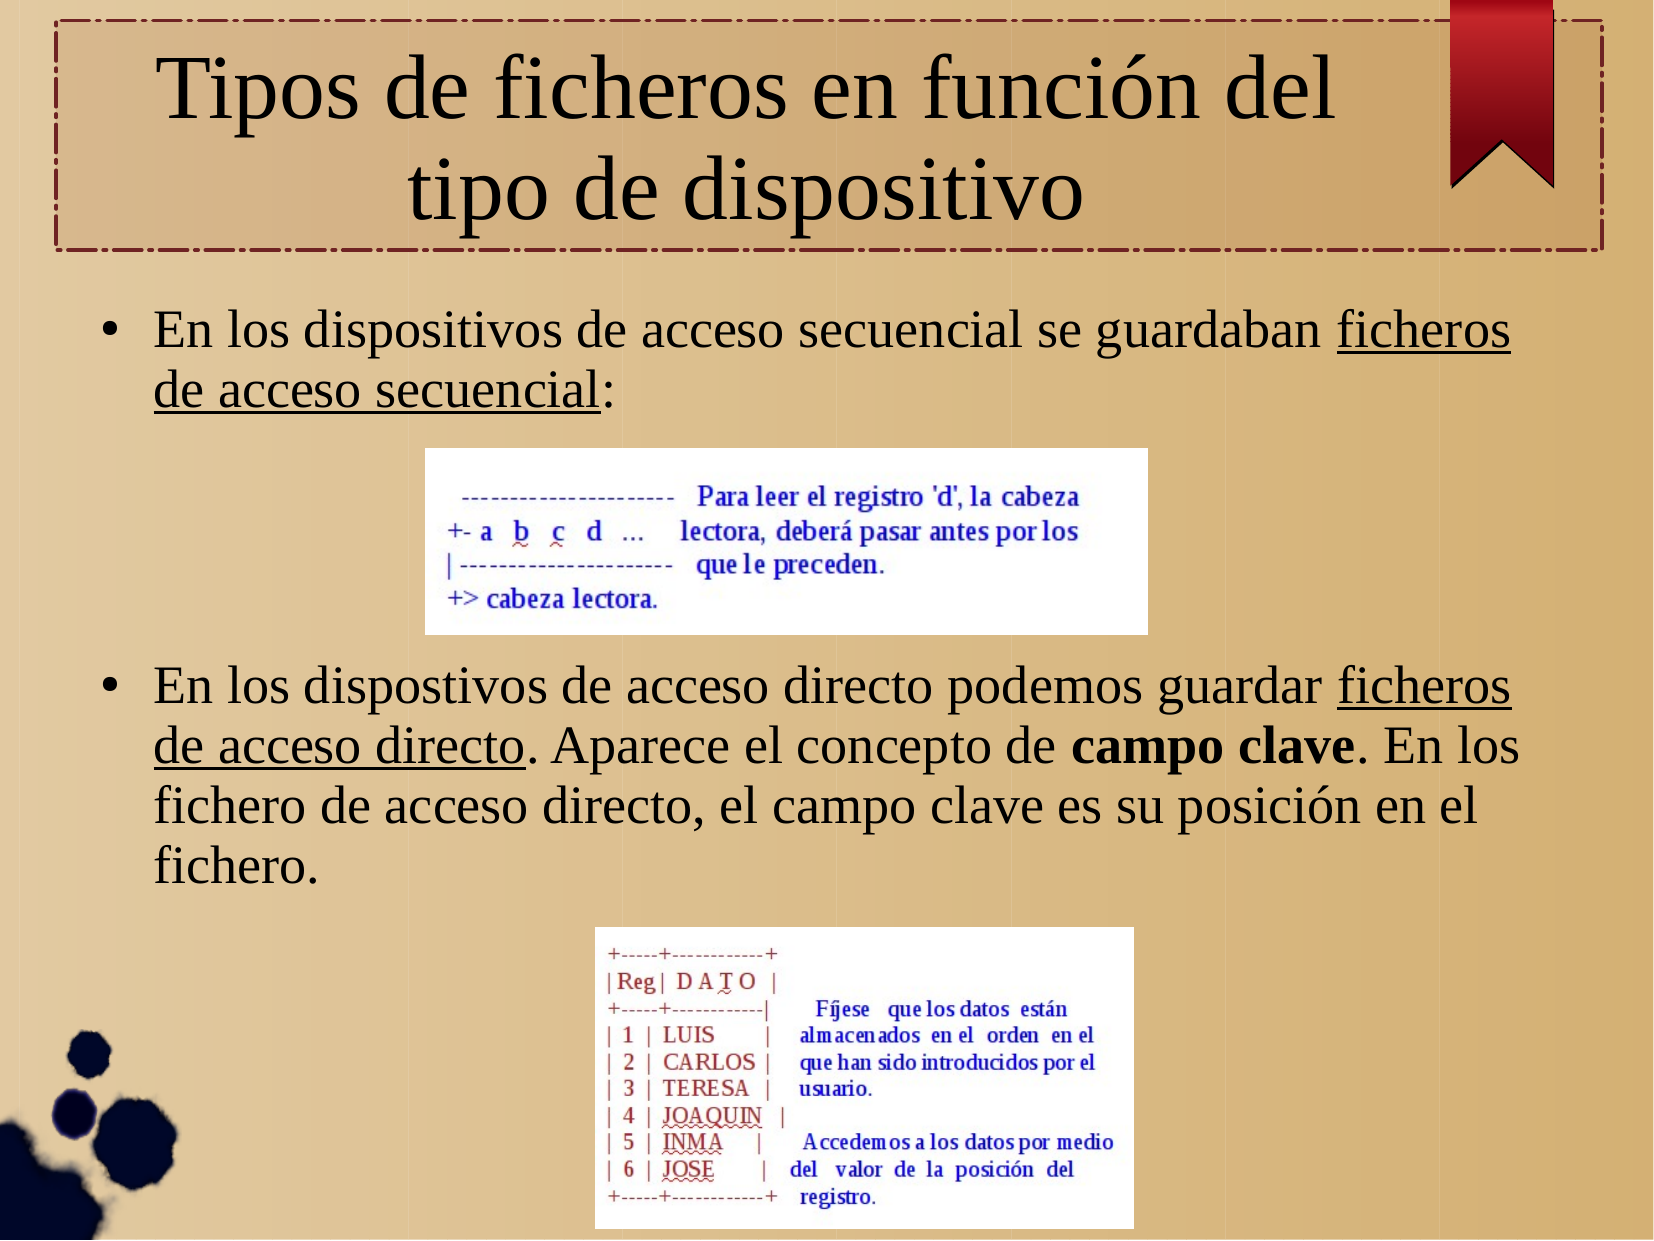

# Tipos de ficheros en función del tipo de dispositivo
En los dispositivos de acceso secuencial se guardaban ficheros de acceso secuencial:
En los dispostivos de acceso directo podemos guardar ficheros de acceso directo. Aparece el concepto de campo clave. En los fichero de acceso directo, el campo clave es su posición en el fichero.